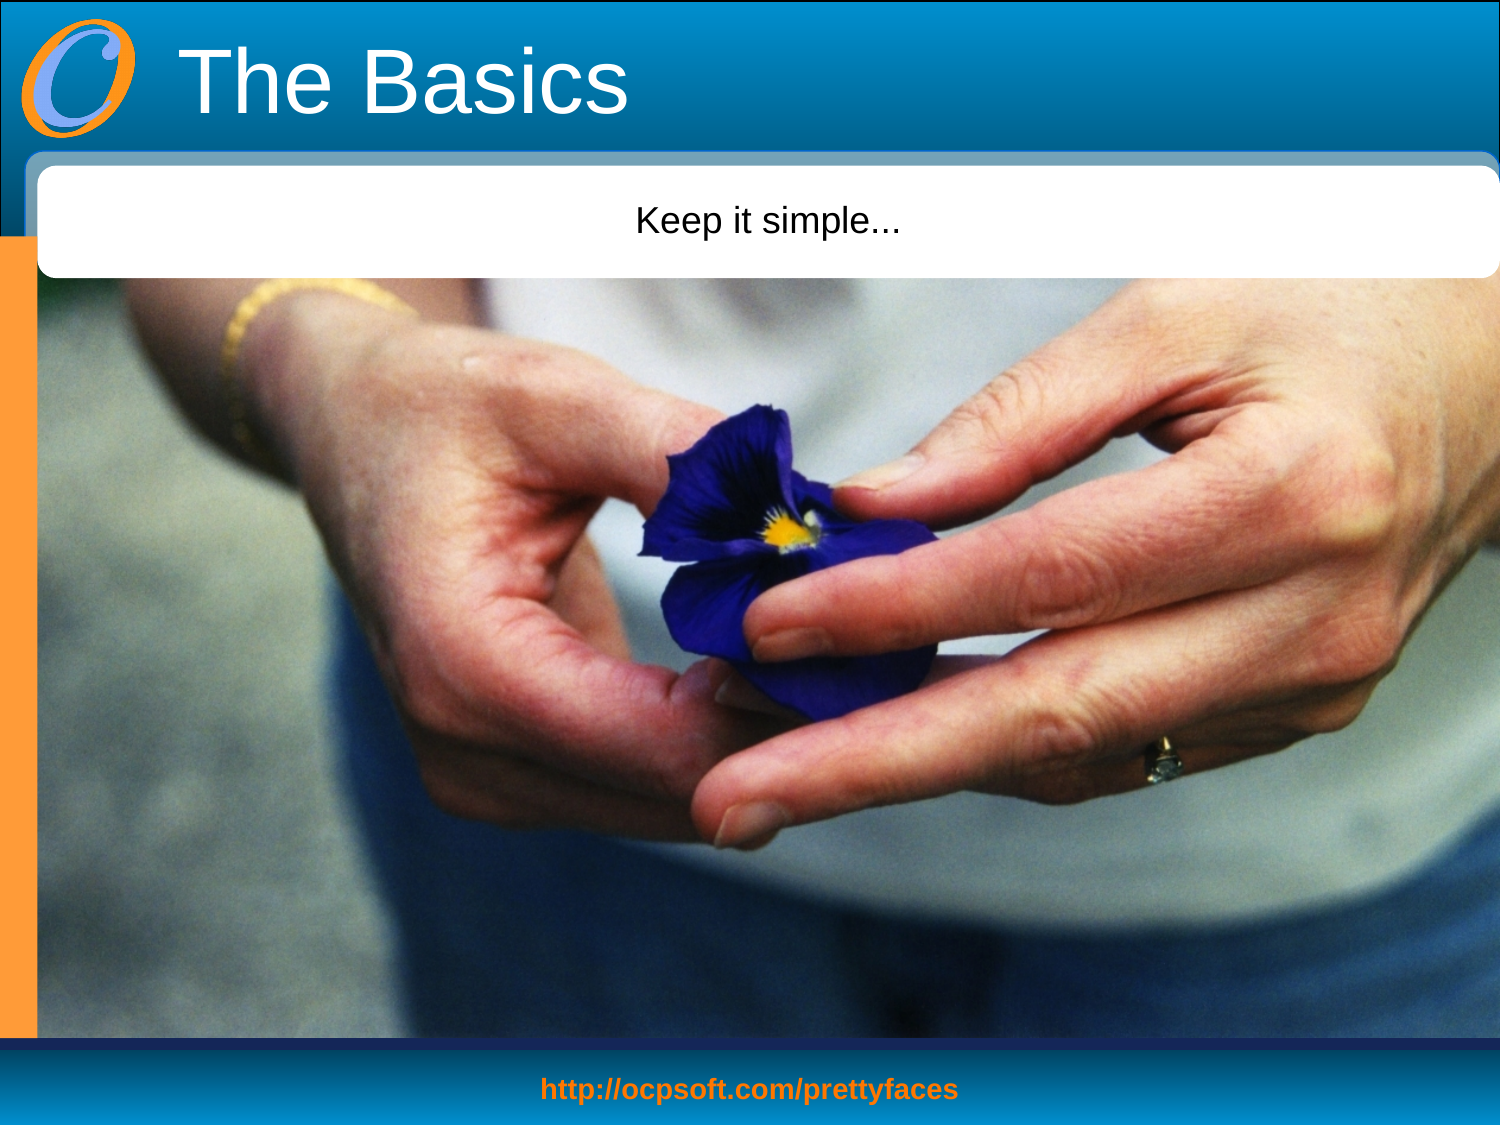

The Basics
Keep it simple...
# Rethinking Navigation